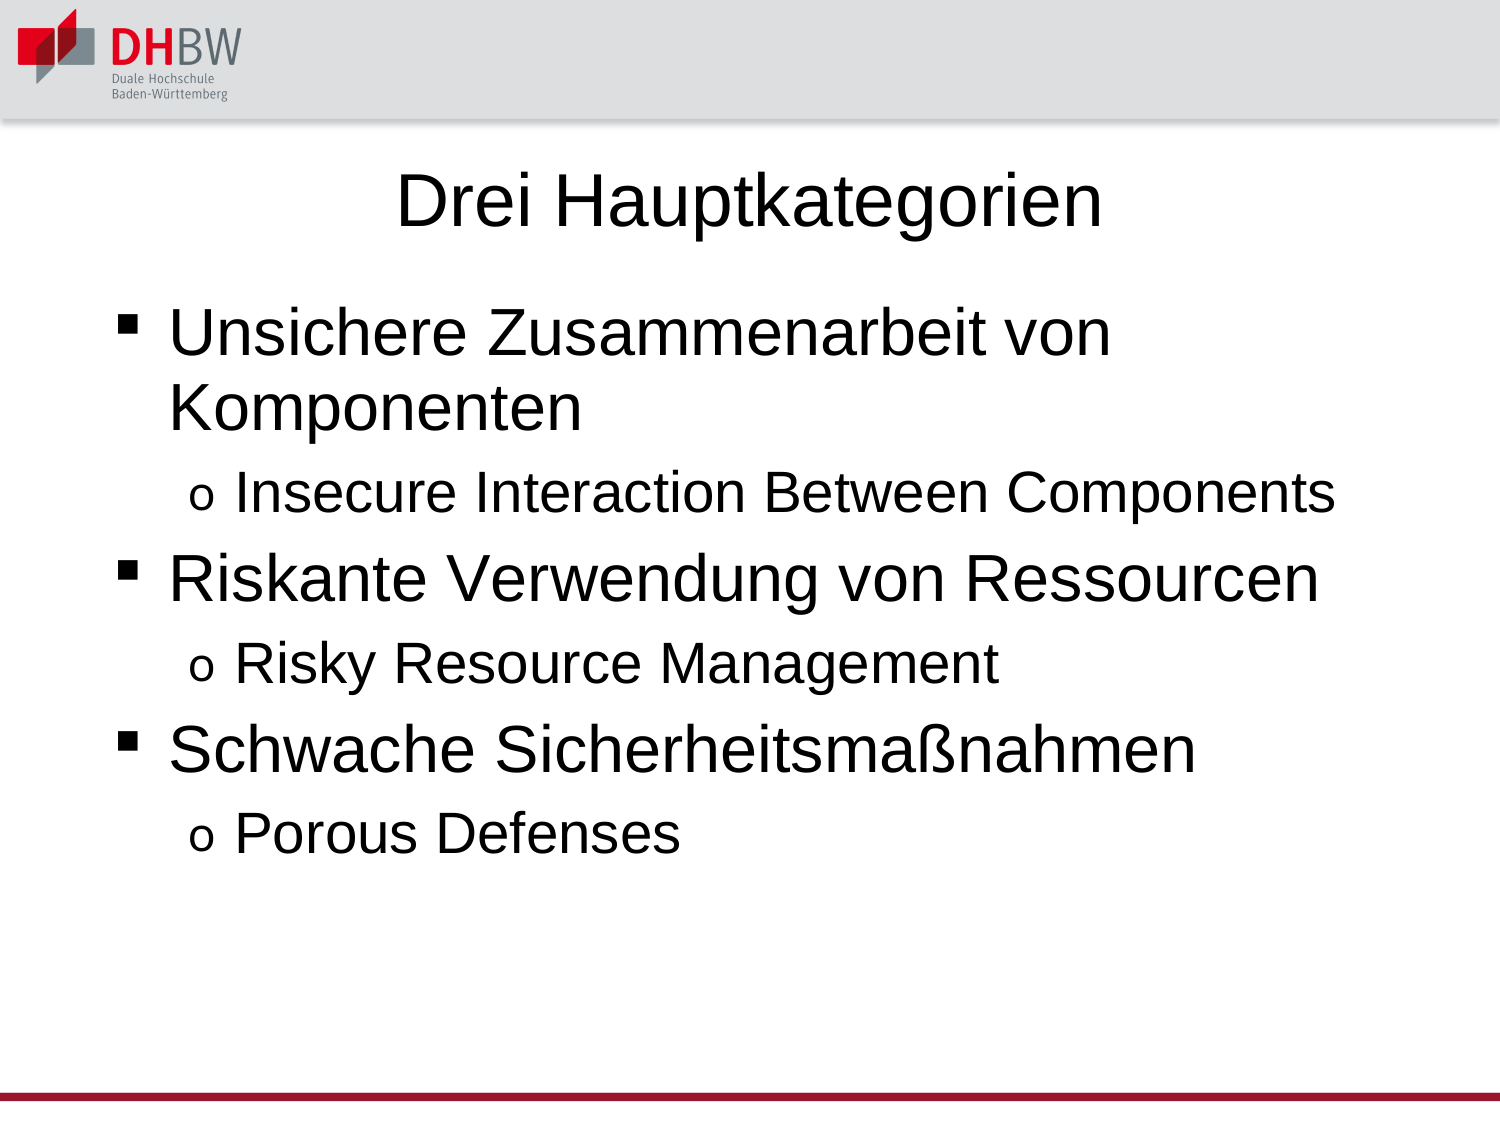

# Drei Hauptkategorien
Unsichere Zusammenarbeit von Komponenten
Insecure Interaction Between Components
Riskante Verwendung von Ressourcen
Risky Resource Management
Schwache Sicherheitsmaßnahmen
Porous Defenses